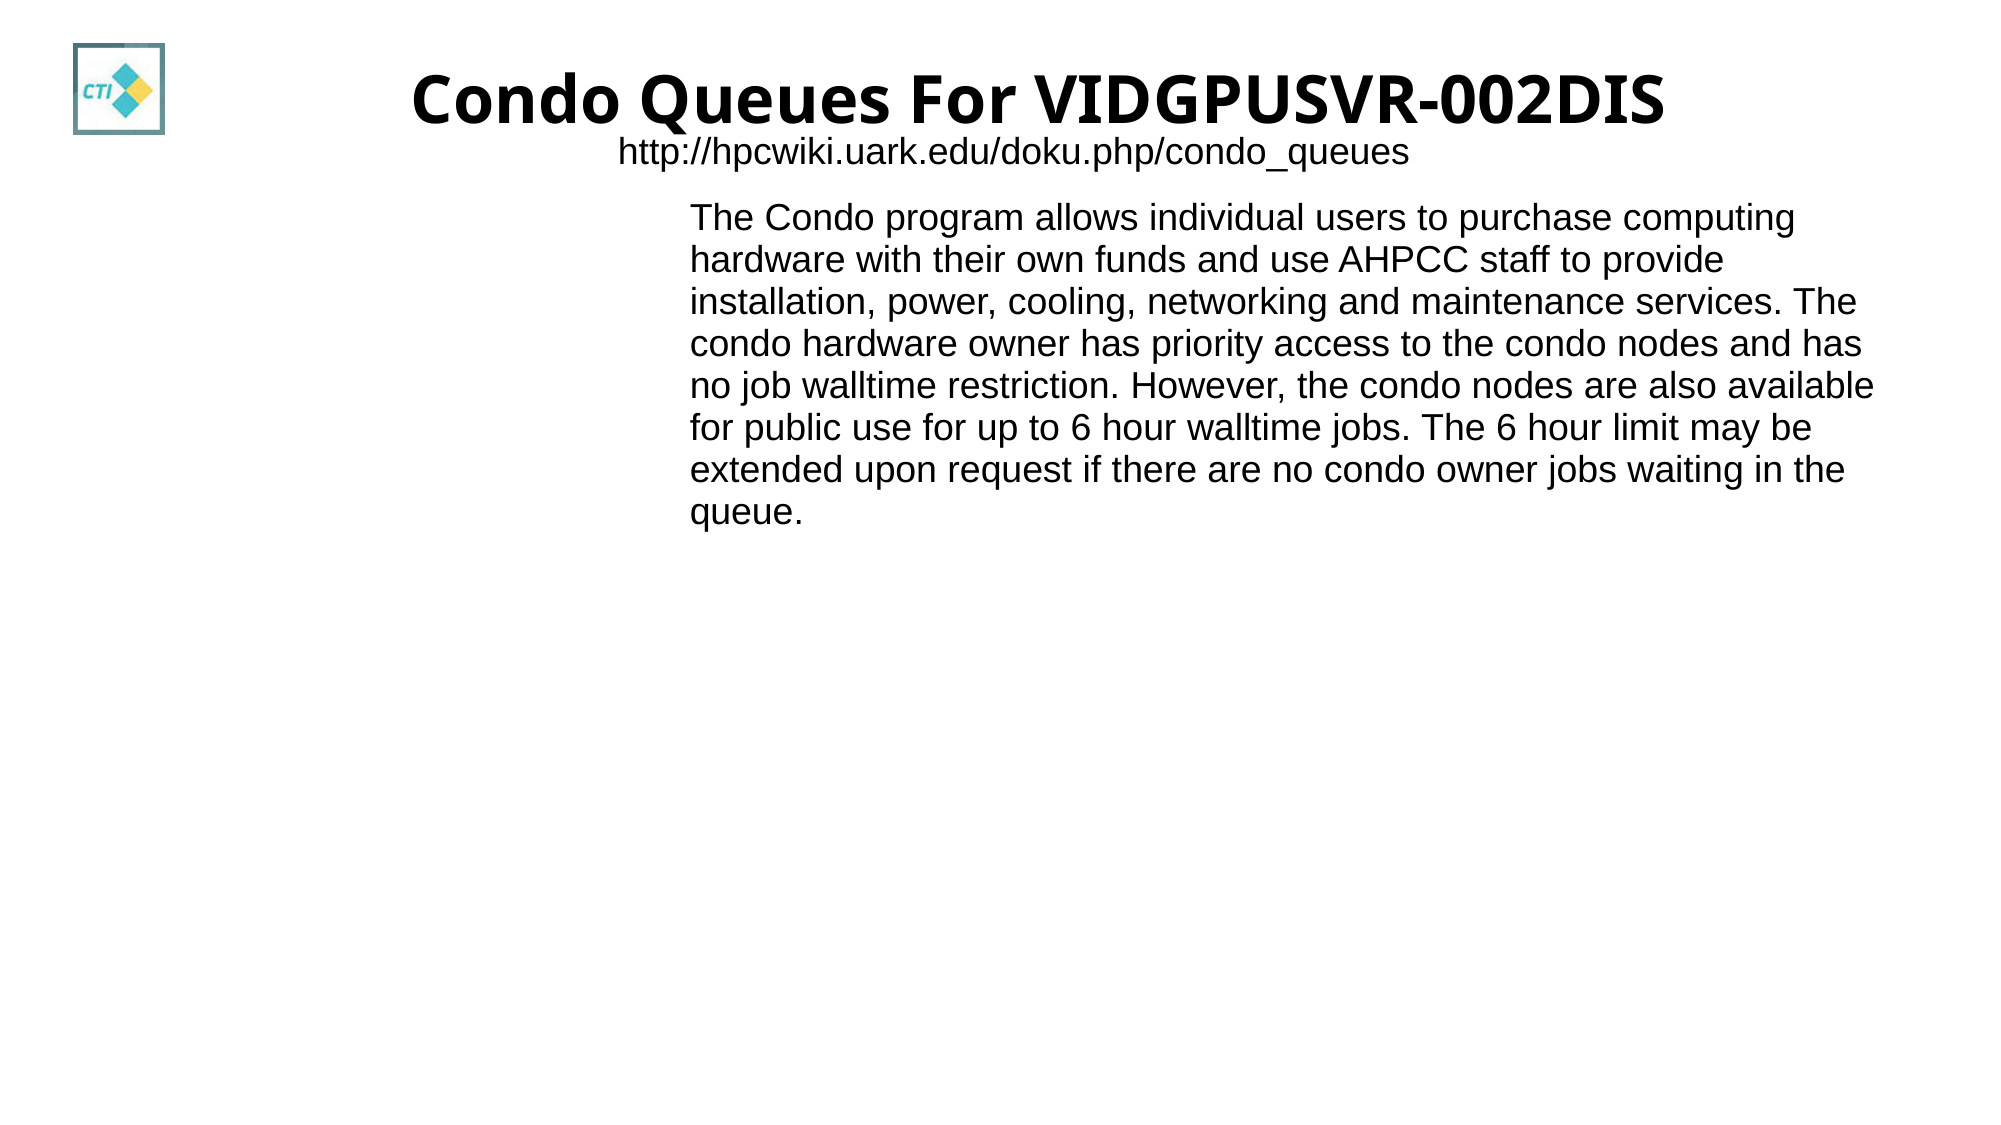

# Condo Queues For VIDGPUSVR-002DIS
http://hpcwiki.uark.edu/doku.php/condo_queues
The Condo program allows individual users to purchase computing hardware with their own funds and use AHPCC staff to provide installation, power, cooling, networking and maintenance services. The condo hardware owner has priority access to the condo nodes and has no job walltime restriction. However, the condo nodes are also available for public use for up to 6 hour walltime jobs. The 6 hour limit may be extended upon request if there are no condo owner jobs waiting in the queue.